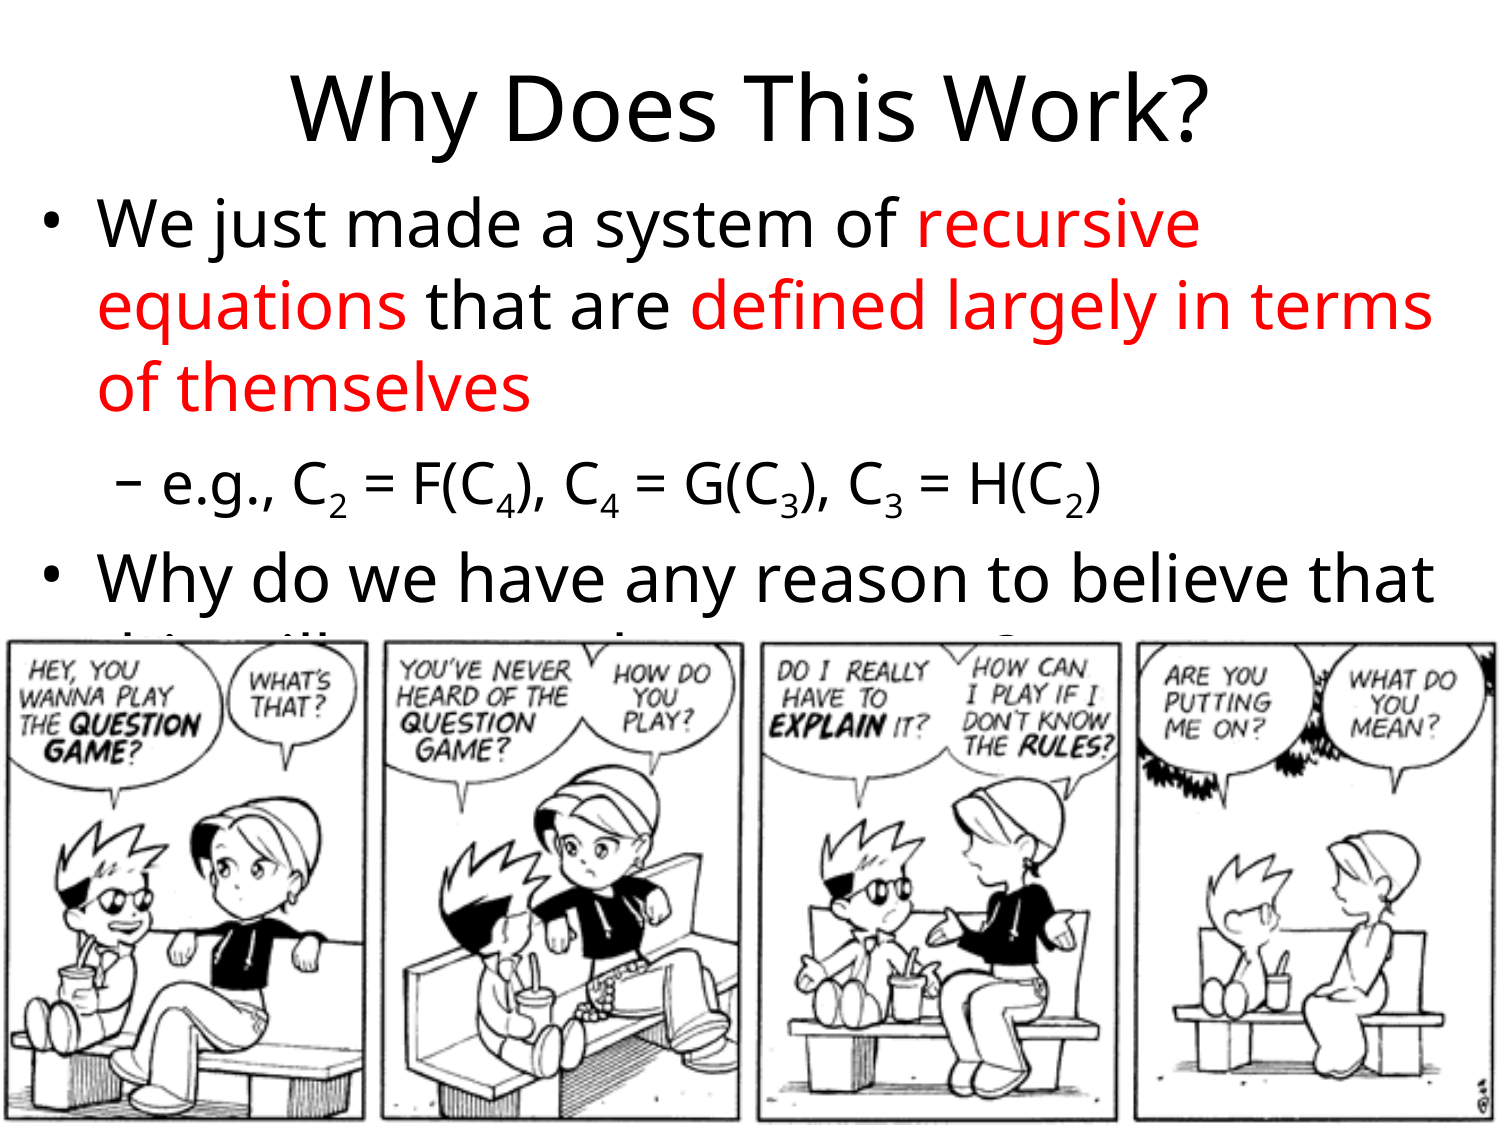

# Why Does This Work?
We just made a system of recursive equations that are defined largely in terms of themselves
e.g., C2 = F(C4), C4 = G(C3), C3 = H(C2)
Why do we have any reason to believe that this will get us what we want?
23